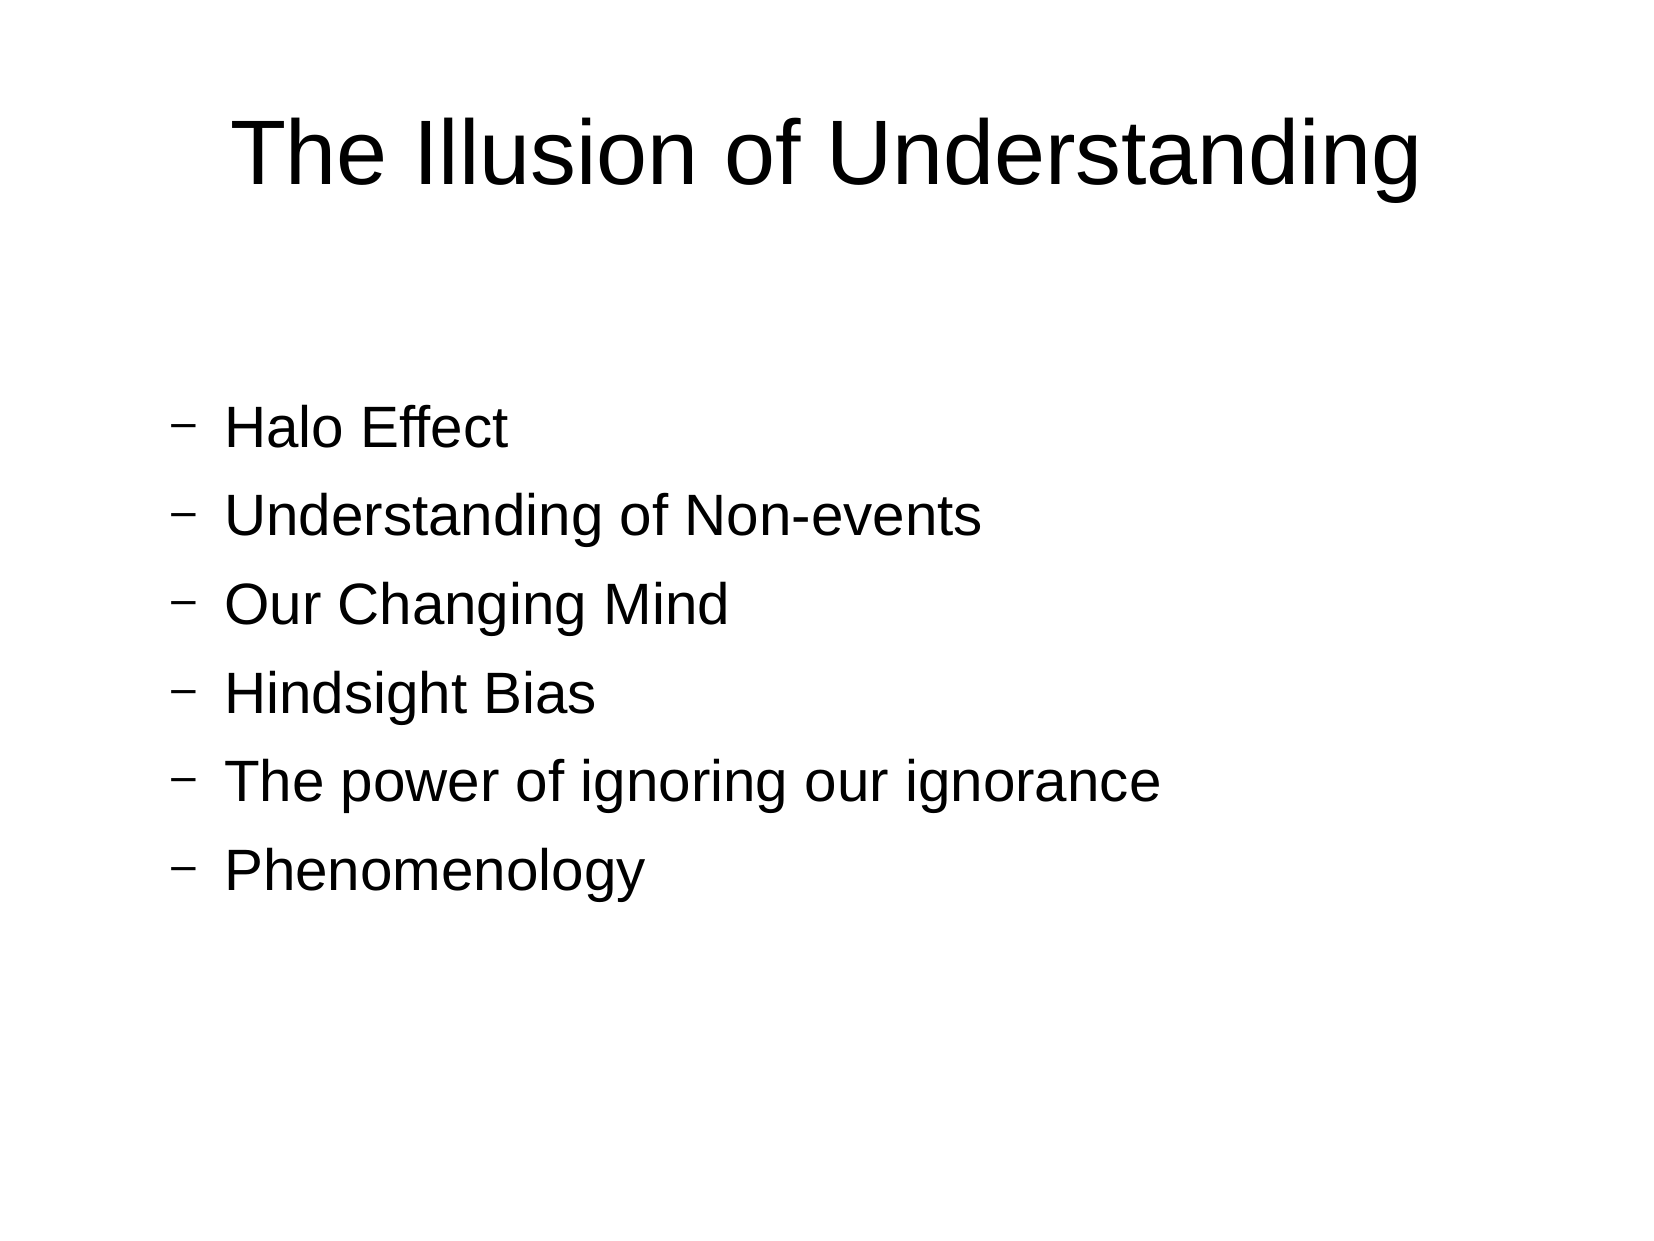

# The Illusion of Understanding
Halo Effect
Understanding of Non-events
Our Changing Mind
Hindsight Bias
The power of ignoring our ignorance
Phenomenology